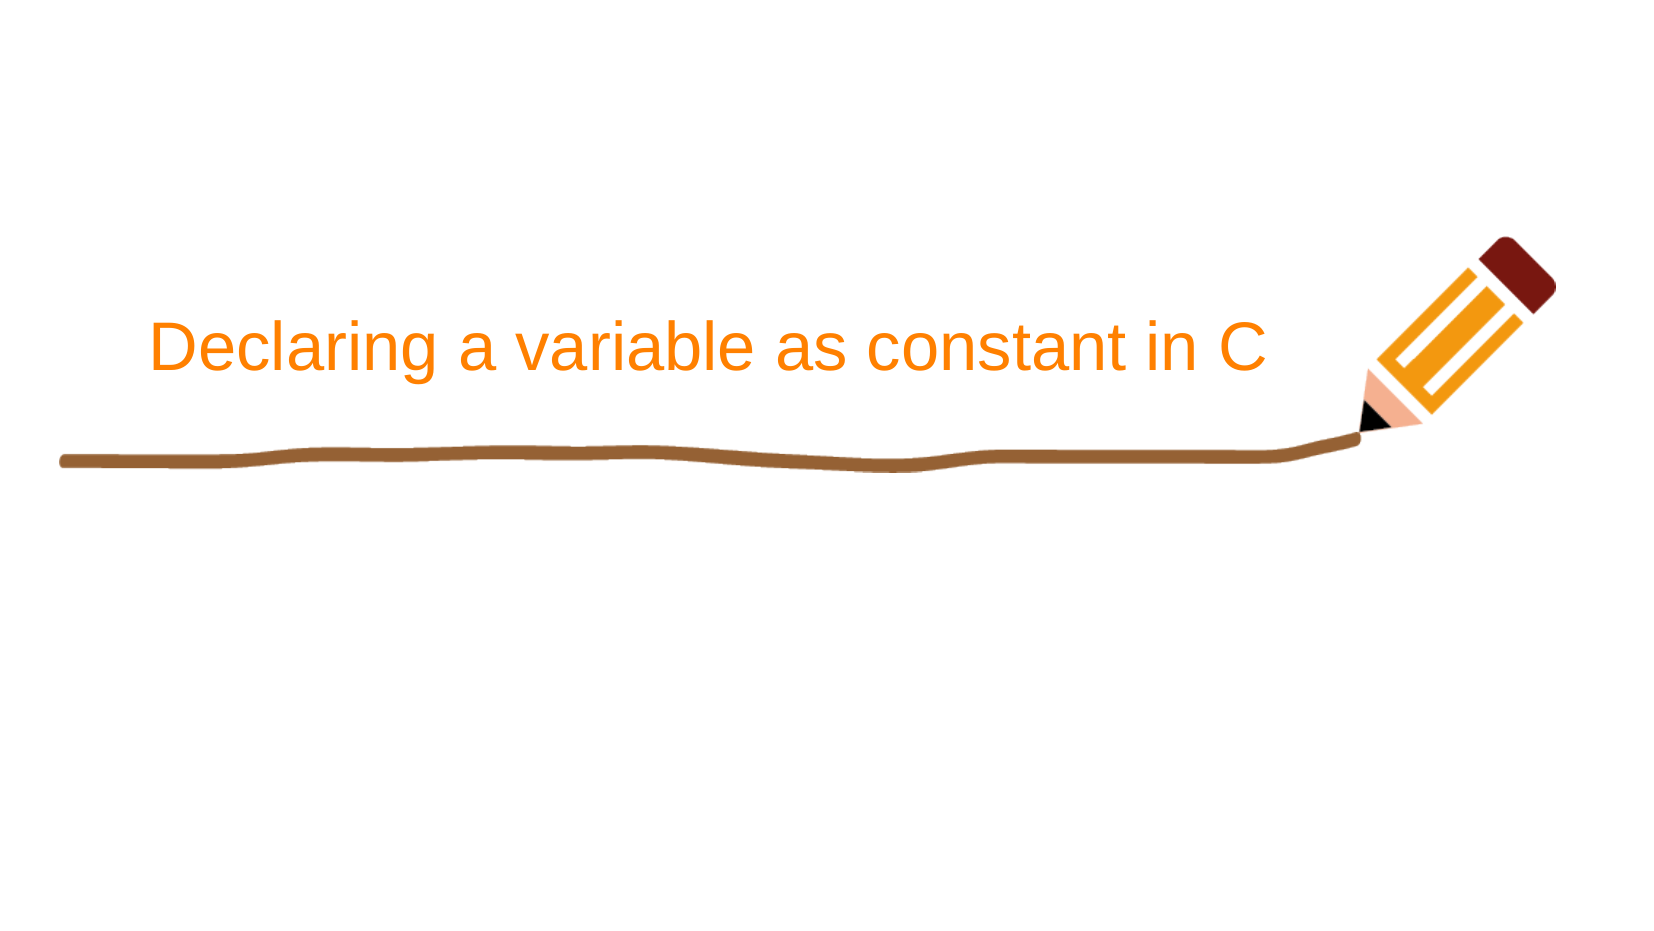

# Declaring a variable as constant in C